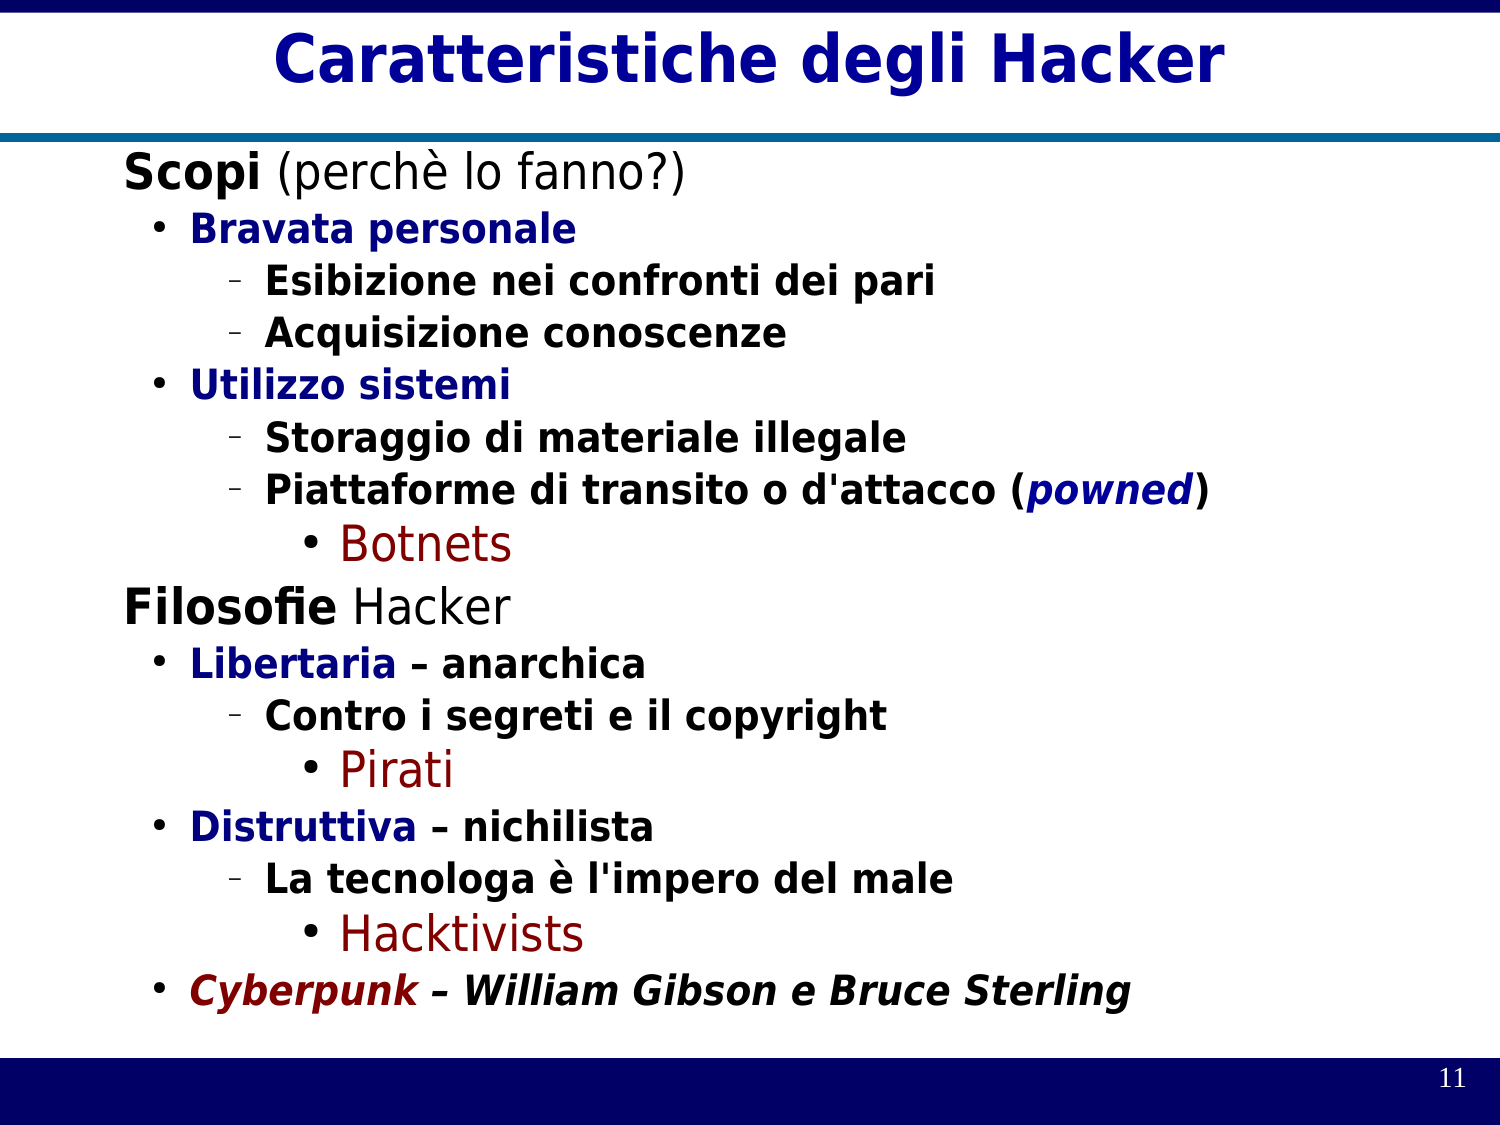

# Caratteristiche degli Hacker
Scopi (perchè lo fanno?)
Bravata personale
Esibizione nei confronti dei pari
Acquisizione conoscenze
Utilizzo sistemi
Storaggio di materiale illegale
Piattaforme di transito o d'attacco (powned)
Botnets
Filosofie Hacker
Libertaria – anarchica
Contro i segreti e il copyright
Pirati
Distruttiva – nichilista
La tecnologa è l'impero del male
Hacktivists
Cyberpunk – William Gibson e Bruce Sterling